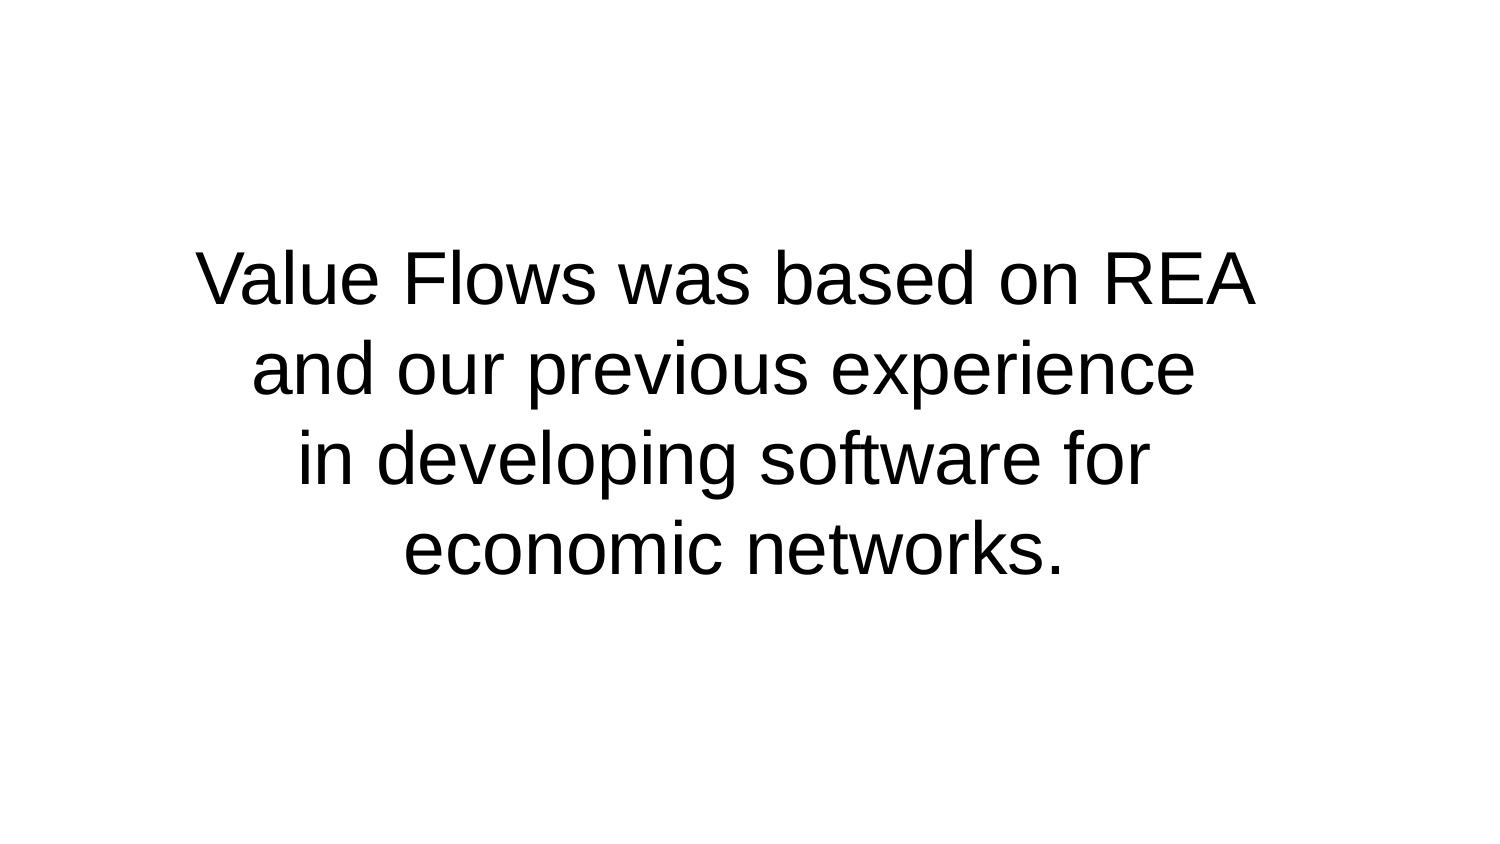

# Value Flows was based on REA and our previous experience in developing software for economic networks.